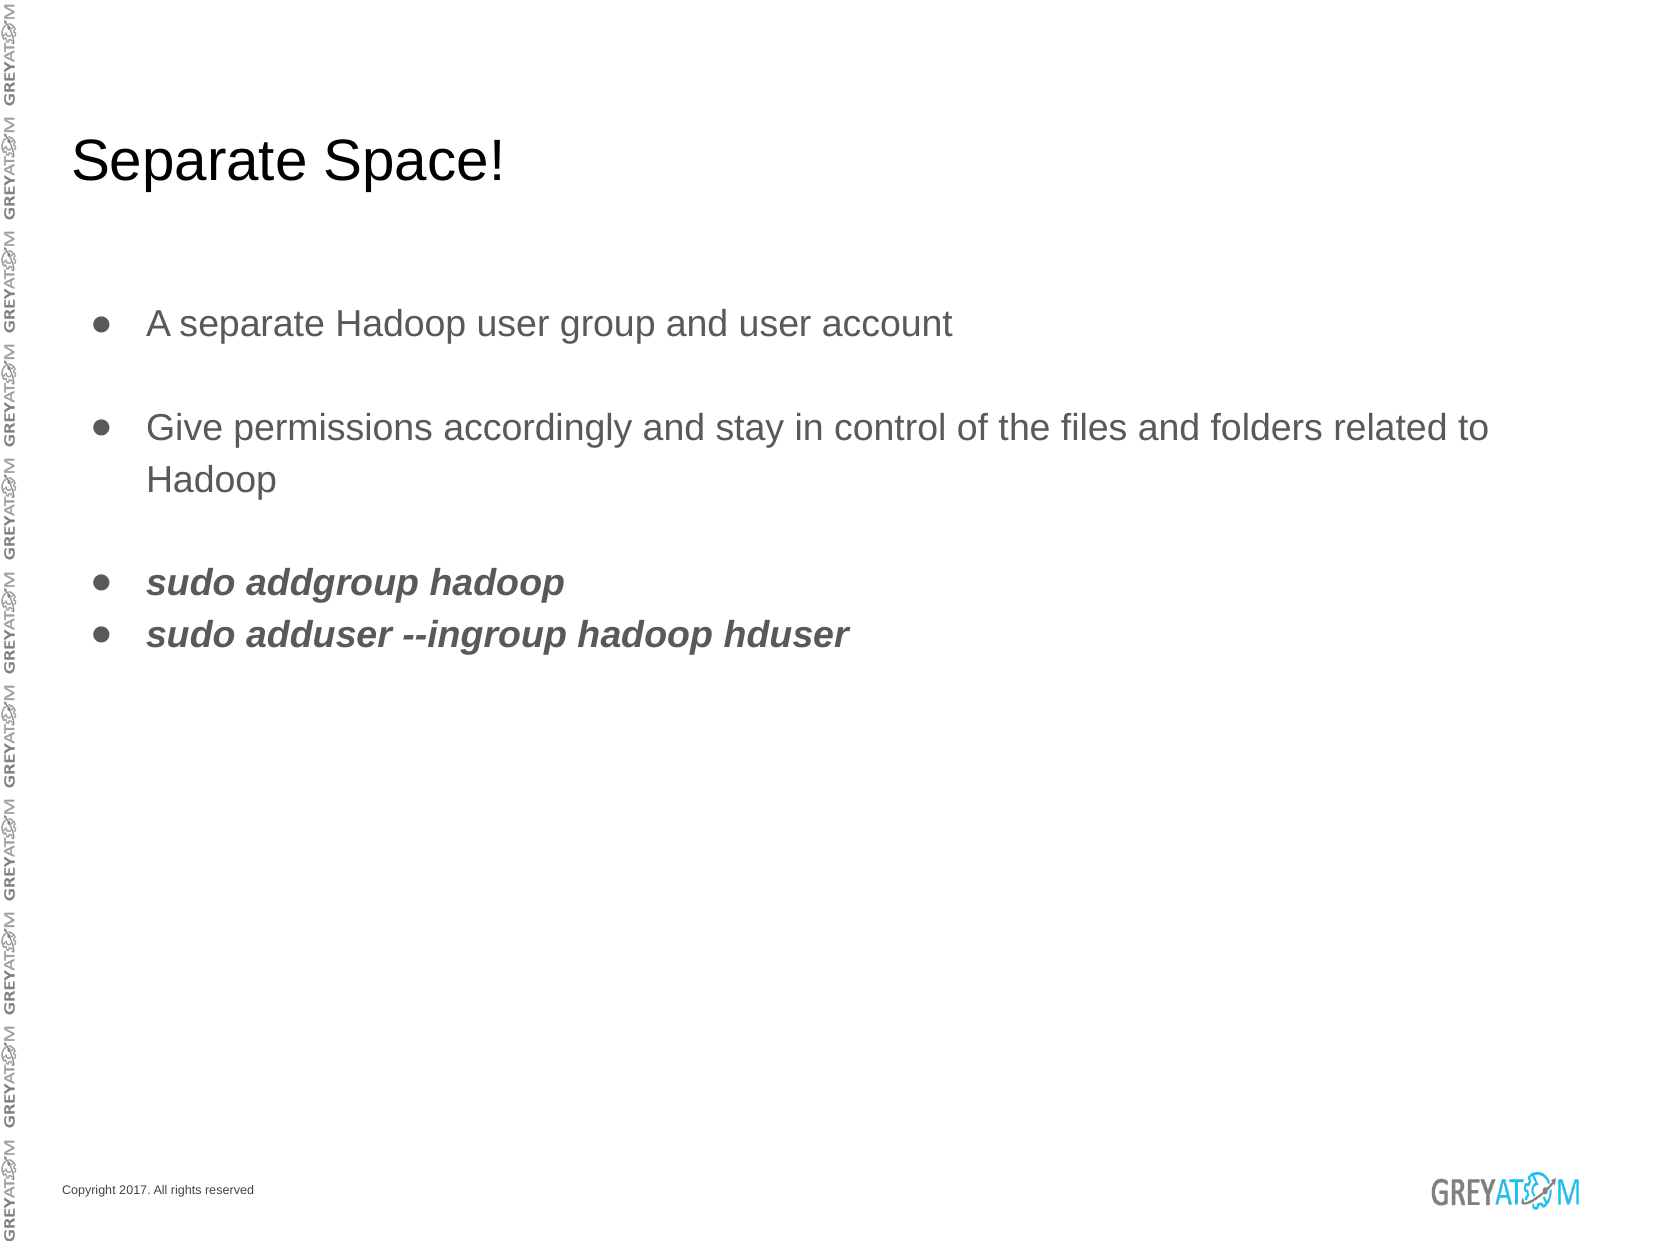

Separate Space!
A separate Hadoop user group and user account
Give permissions accordingly and stay in control of the files and folders related to Hadoop
sudo addgroup hadoop
sudo adduser --ingroup hadoop hduser